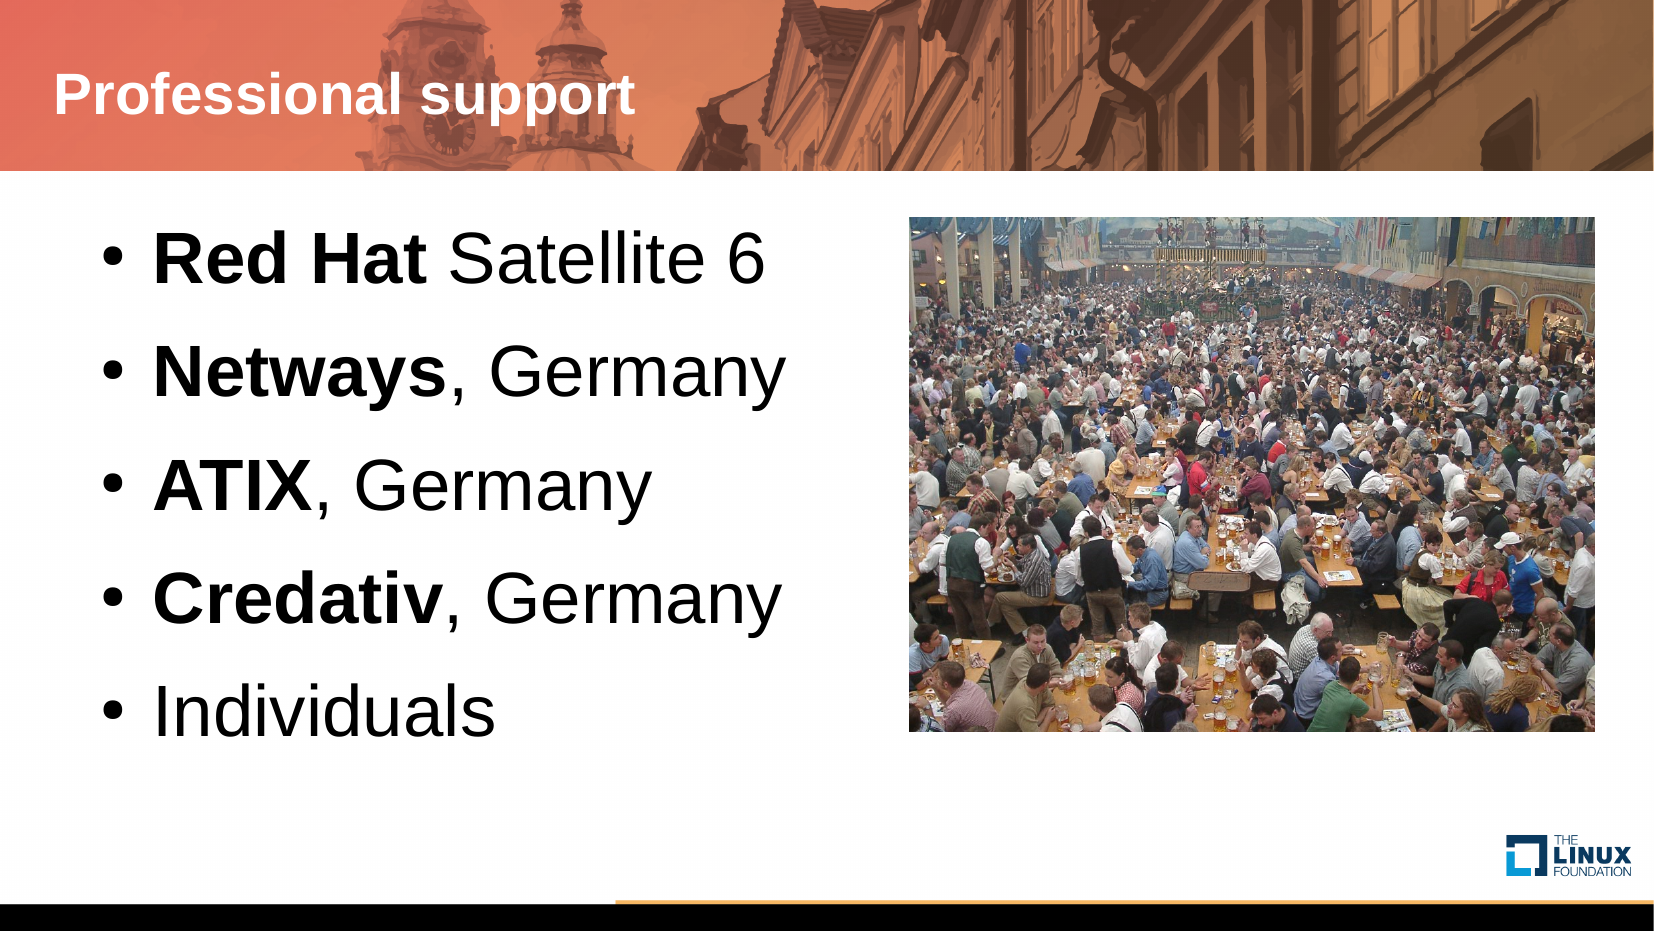

# Professional support
Red Hat Satellite 6
Netways, Germany
ATIX, Germany
Credativ, Germany
Individuals